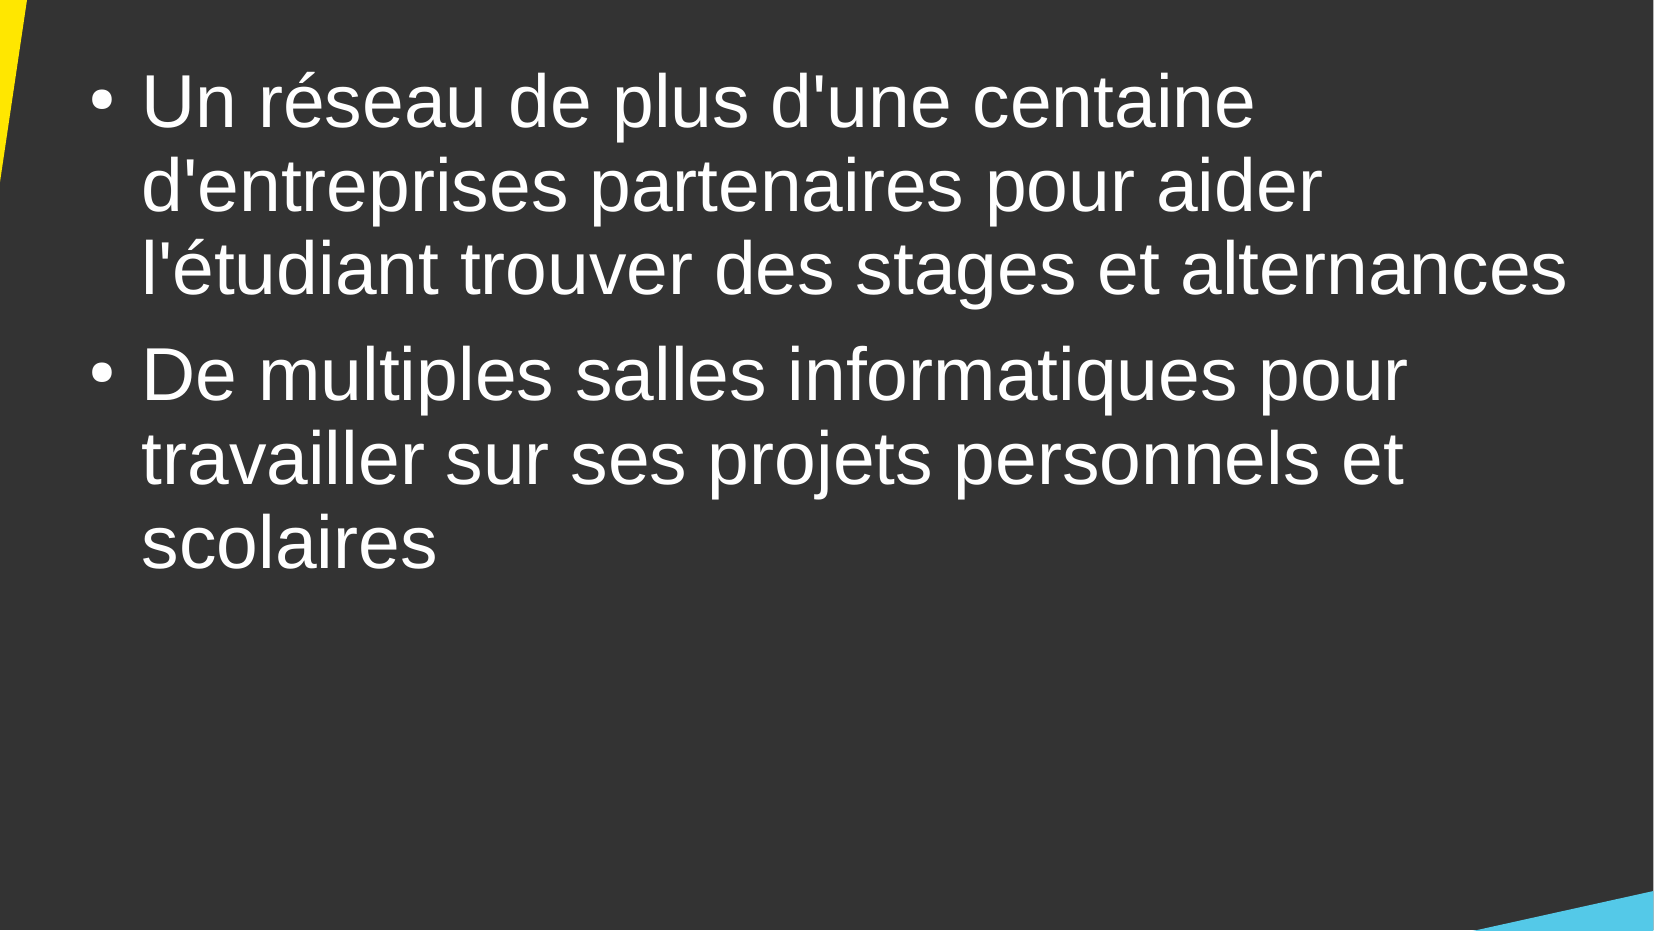

# Un réseau de plus d'une centaine d'entreprises partenaires pour aider l'étudiant trouver des stages et alternances
De multiples salles informatiques pour travailler sur ses projets personnels et scolaires